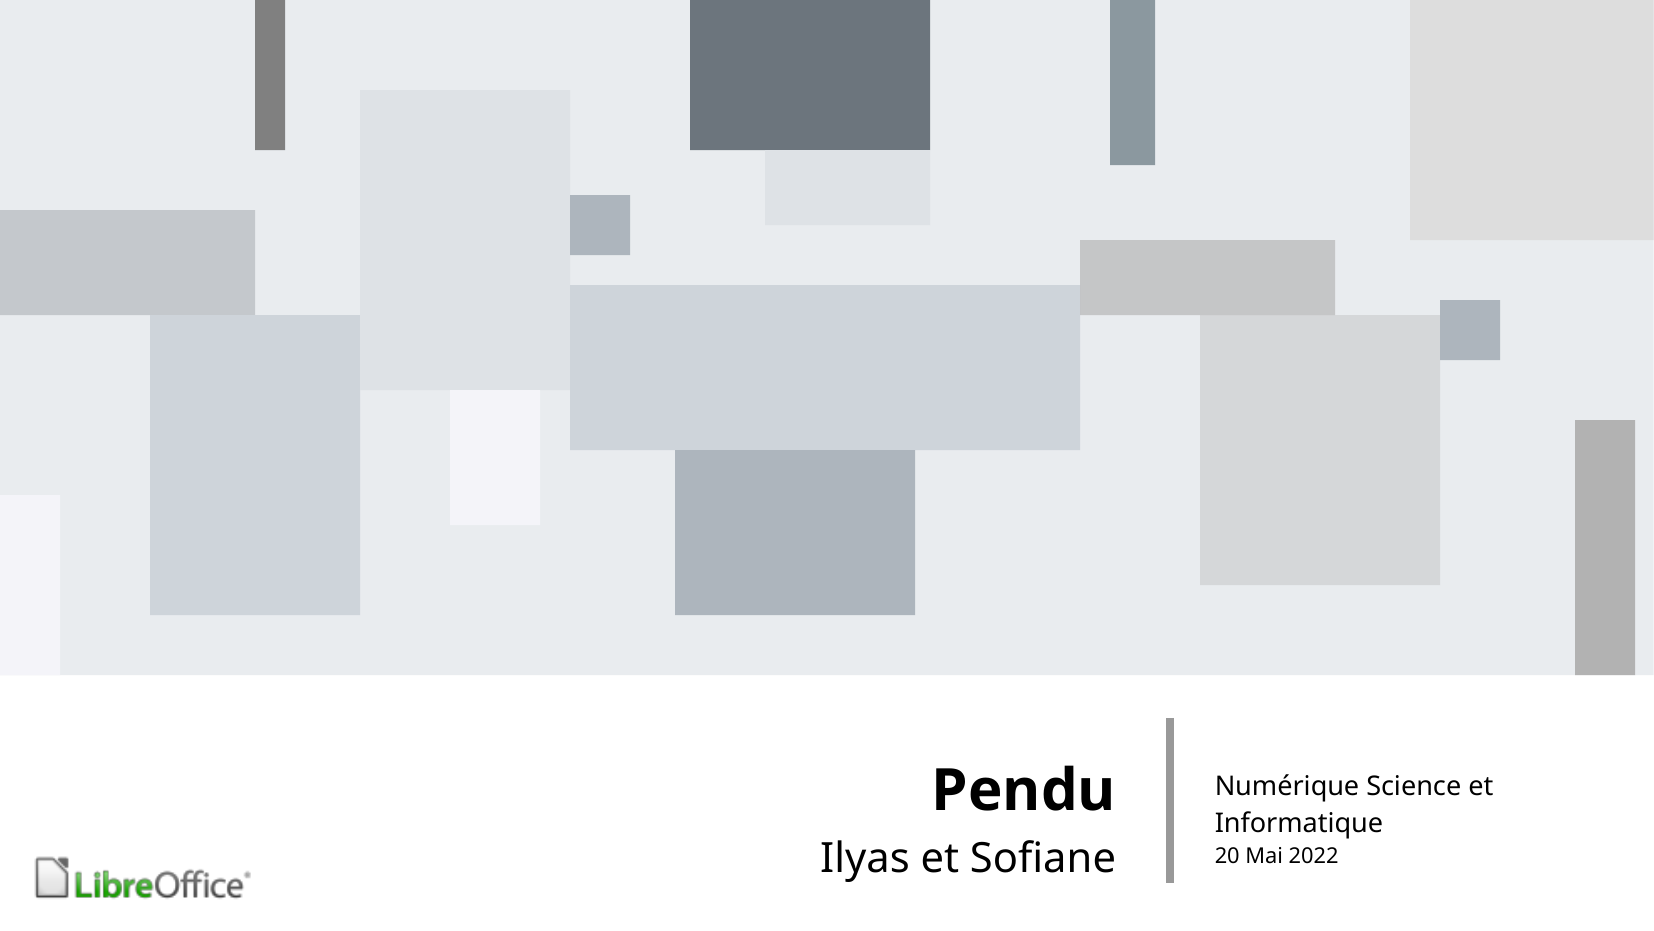

Pendu
Ilyas et Sofiane
Numérique Science et Informatique
20 Mai 2022